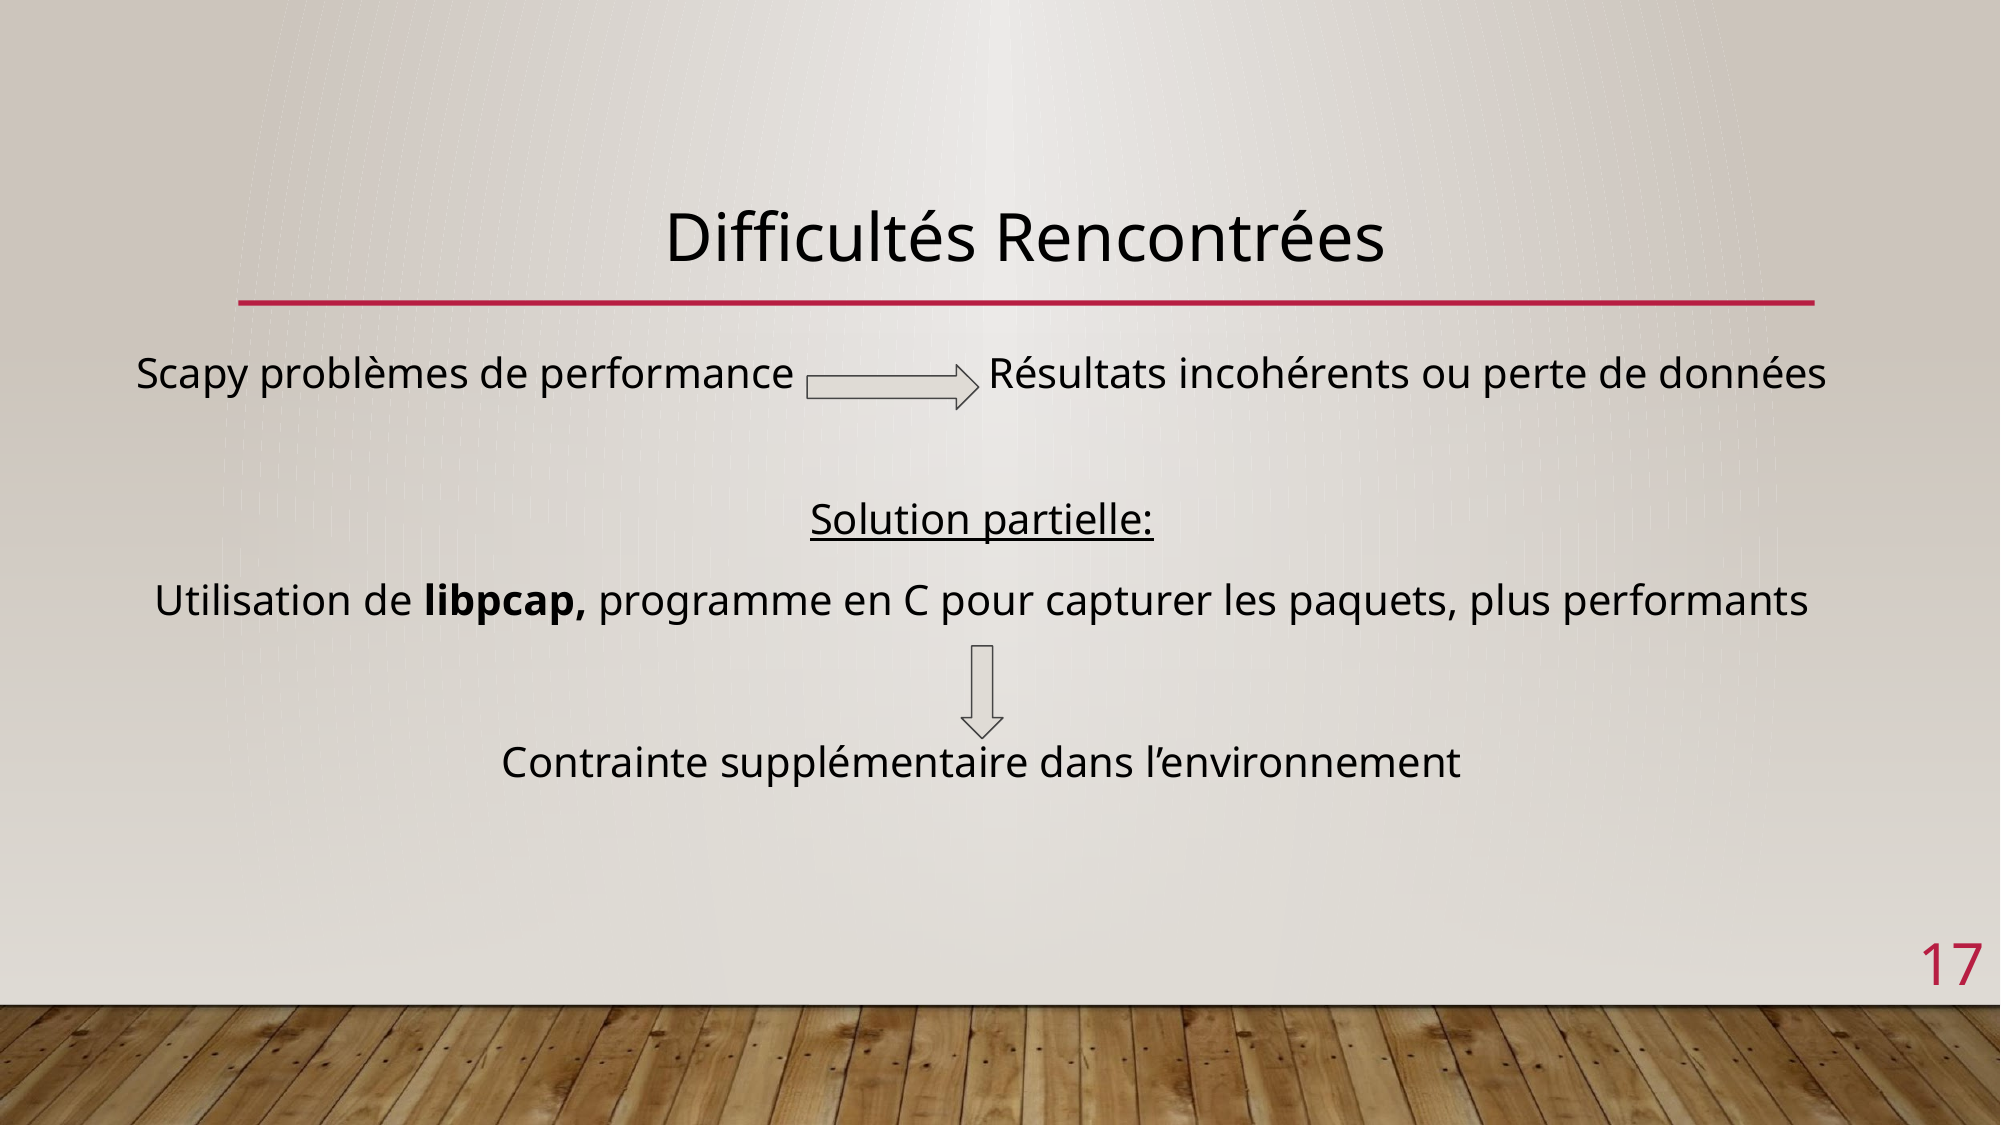

# Difficultés Rencontrées
Scapy problèmes de performance Résultats incohérents ou perte de données
Solution partielle:
Utilisation de libpcap, programme en C pour capturer les paquets, plus performants
Contrainte supplémentaire dans l’environnement